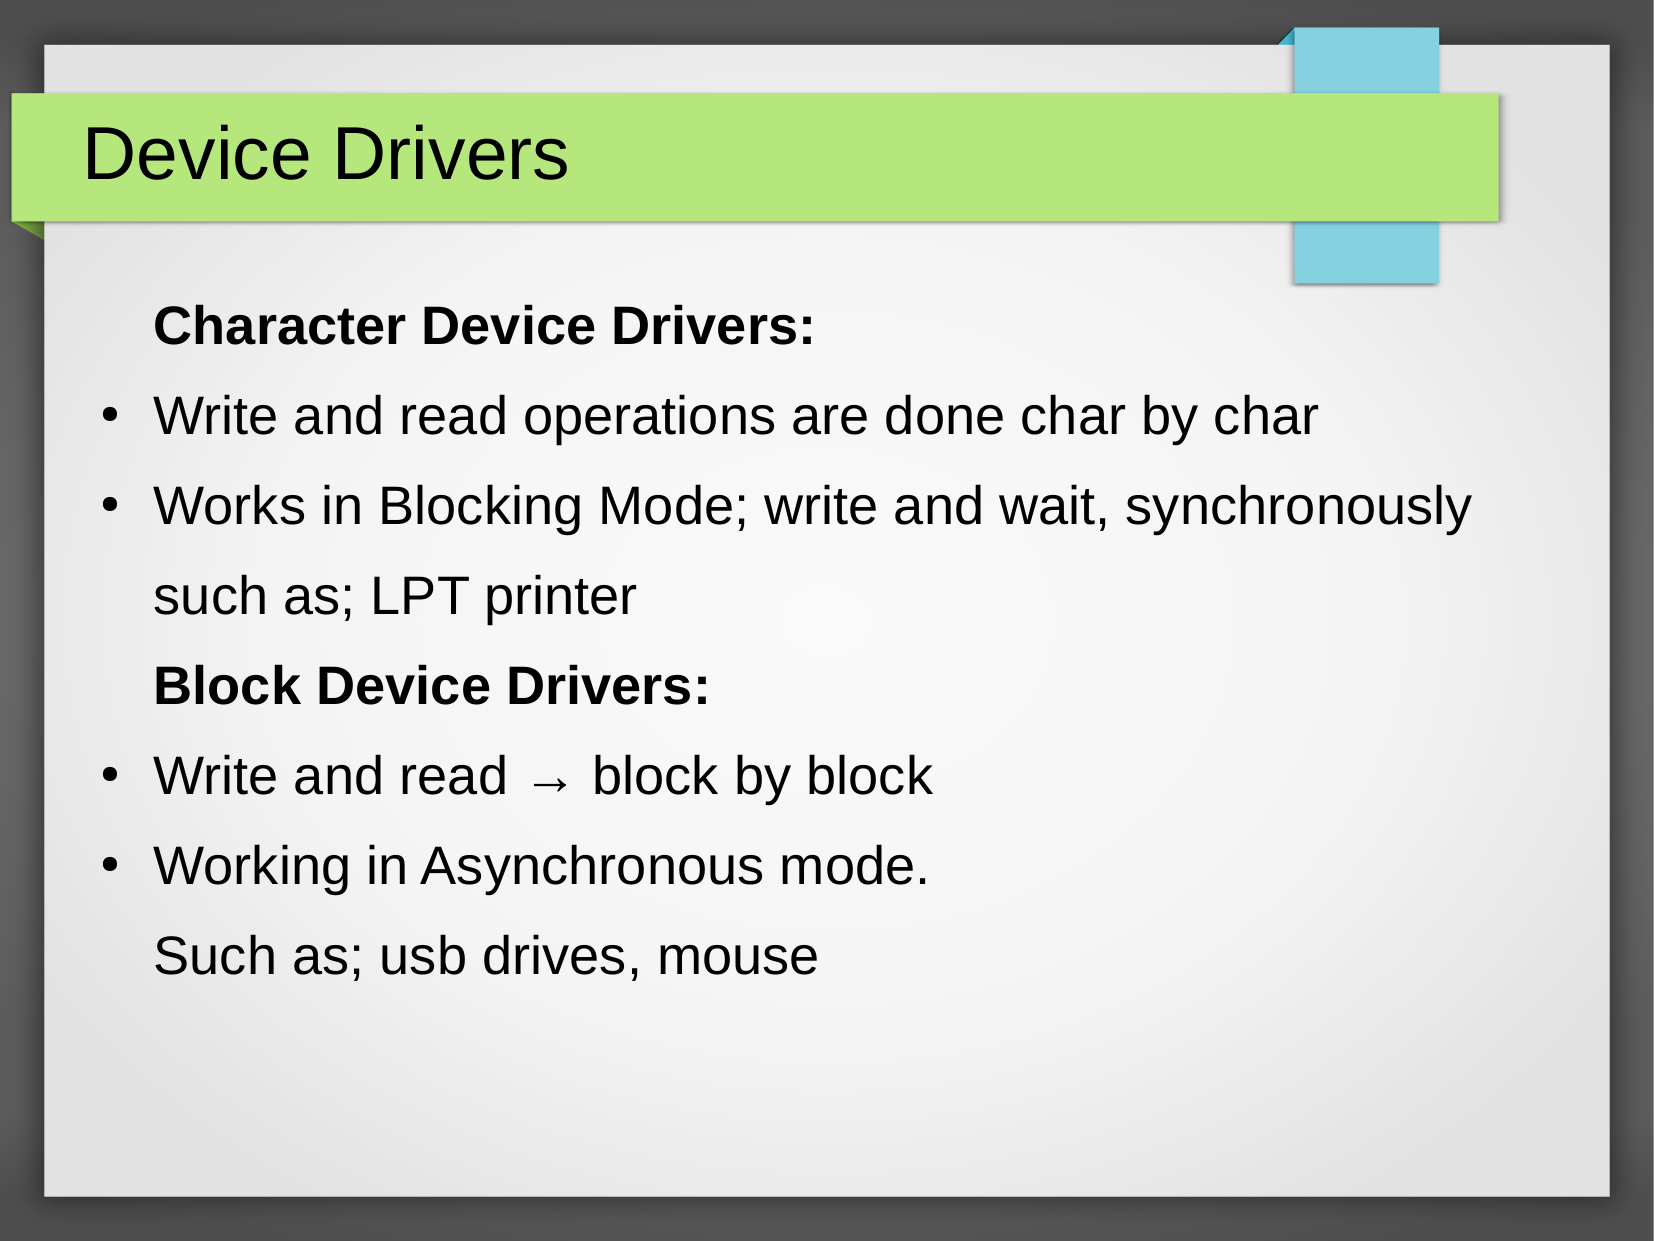

# Device Drivers
Character Device Drivers:
Write and read operations are done char by char
Works in Blocking Mode; write and wait, synchronously
such as; LPT printer
Block Device Drivers:
Write and read → block by block
Working in Asynchronous mode.
Such as; usb drives, mouse